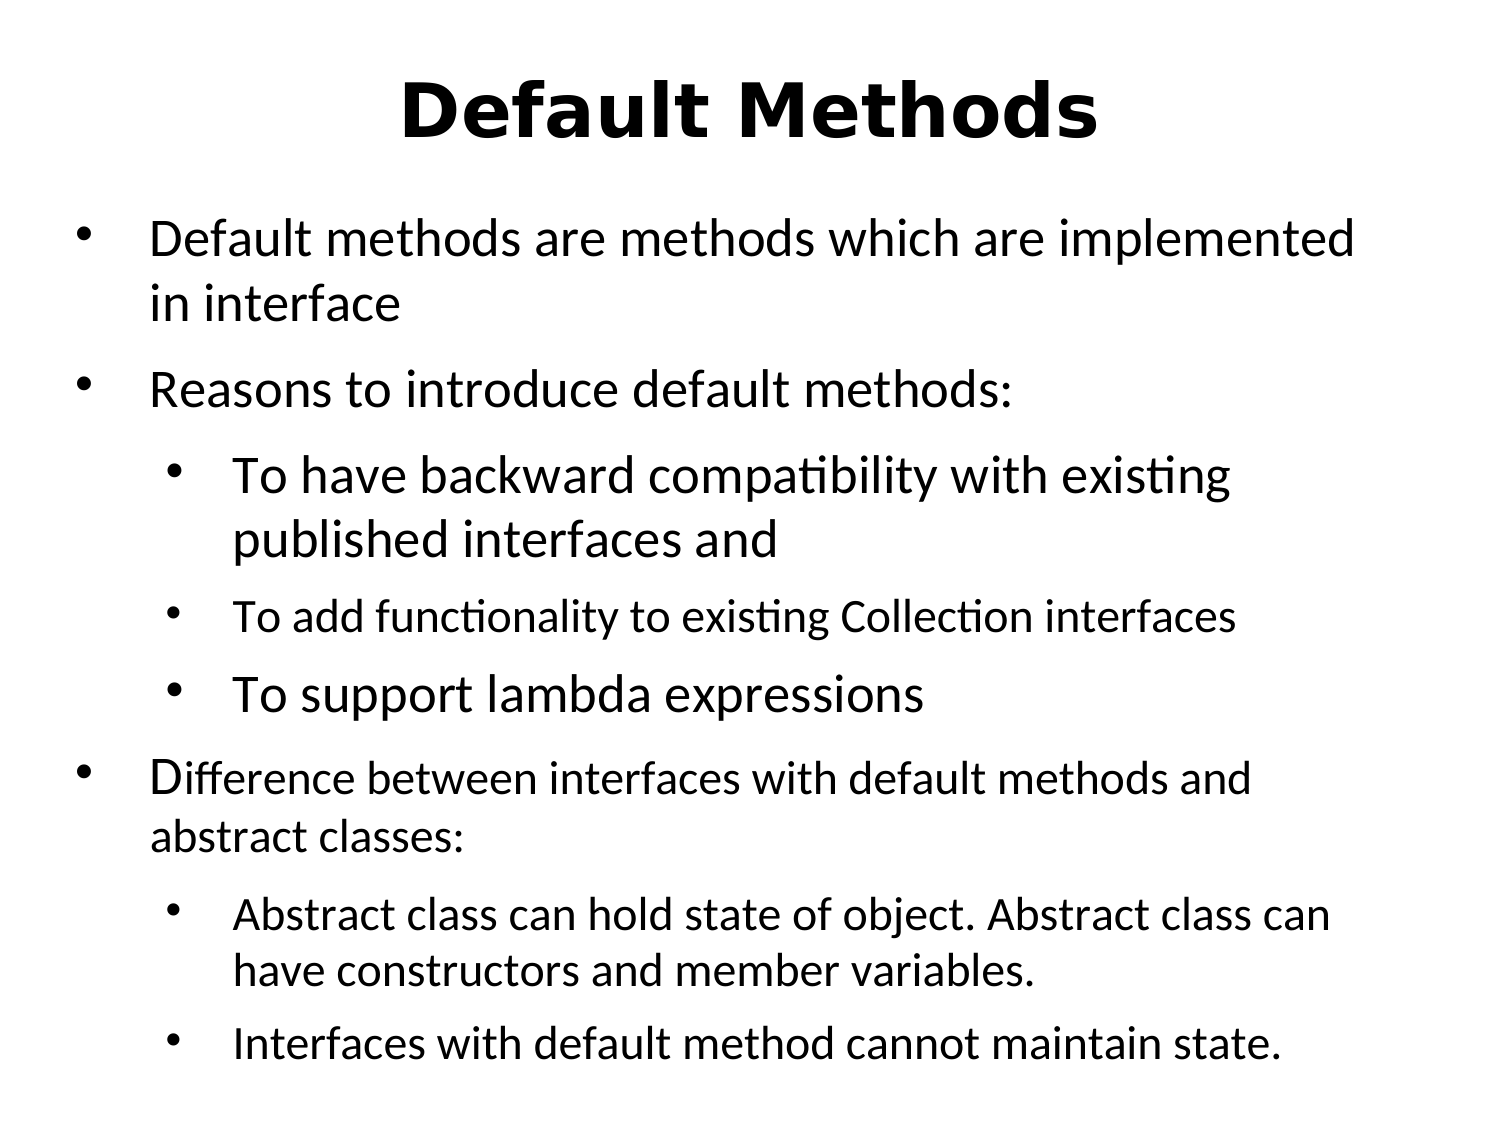

# Default Methods
Default methods are methods which are implemented in interface
Reasons to introduce default methods:
To have backward compatibility with existing published interfaces and
To add functionality to existing Collection interfaces
To support lambda expressions
Difference between interfaces with default methods and abstract classes:
Abstract class can hold state of object. Abstract class can have constructors and member variables.
Interfaces with default method cannot maintain state.